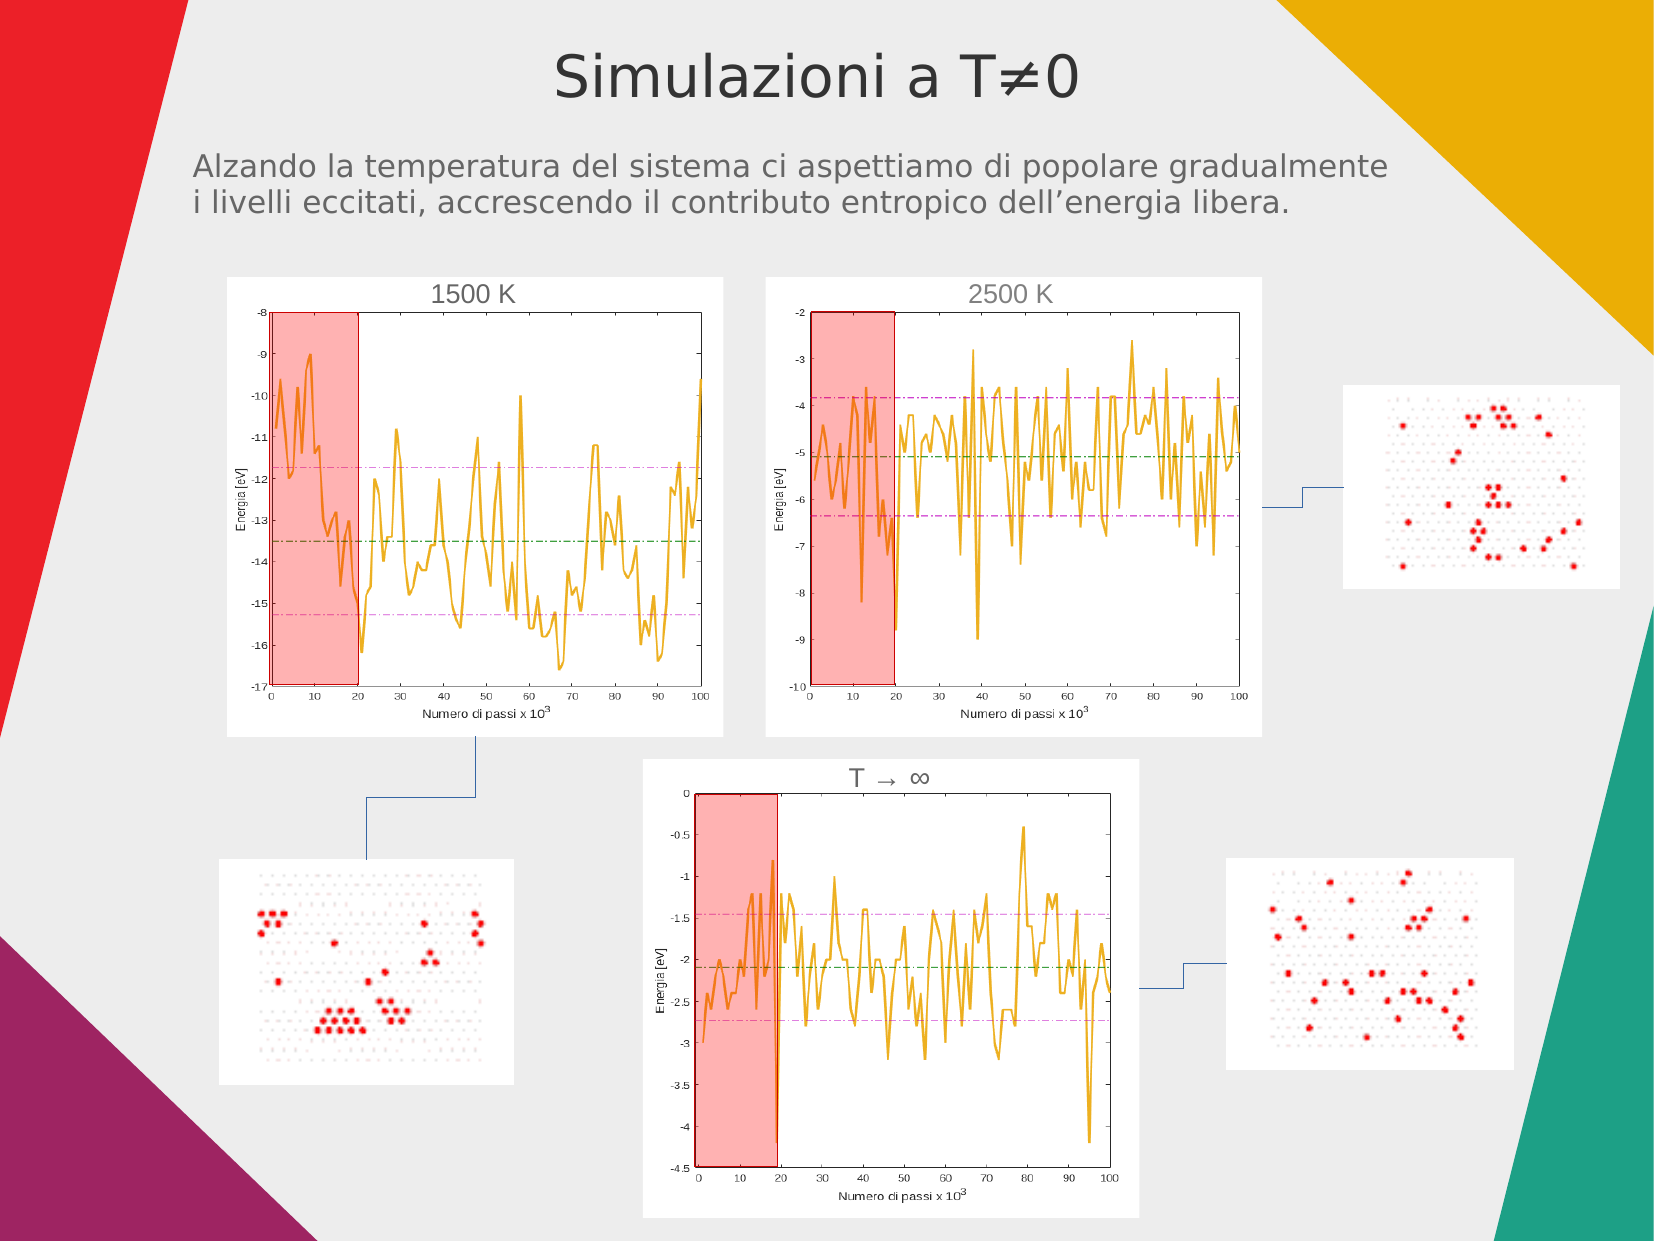

# Simulazioni a T≠0
Alzando la temperatura del sistema ci aspettiamo di popolare gradualmente i livelli eccitati, accrescendo il contributo entropico dell’energia libera.
1500 K
2500 K
T → ∞